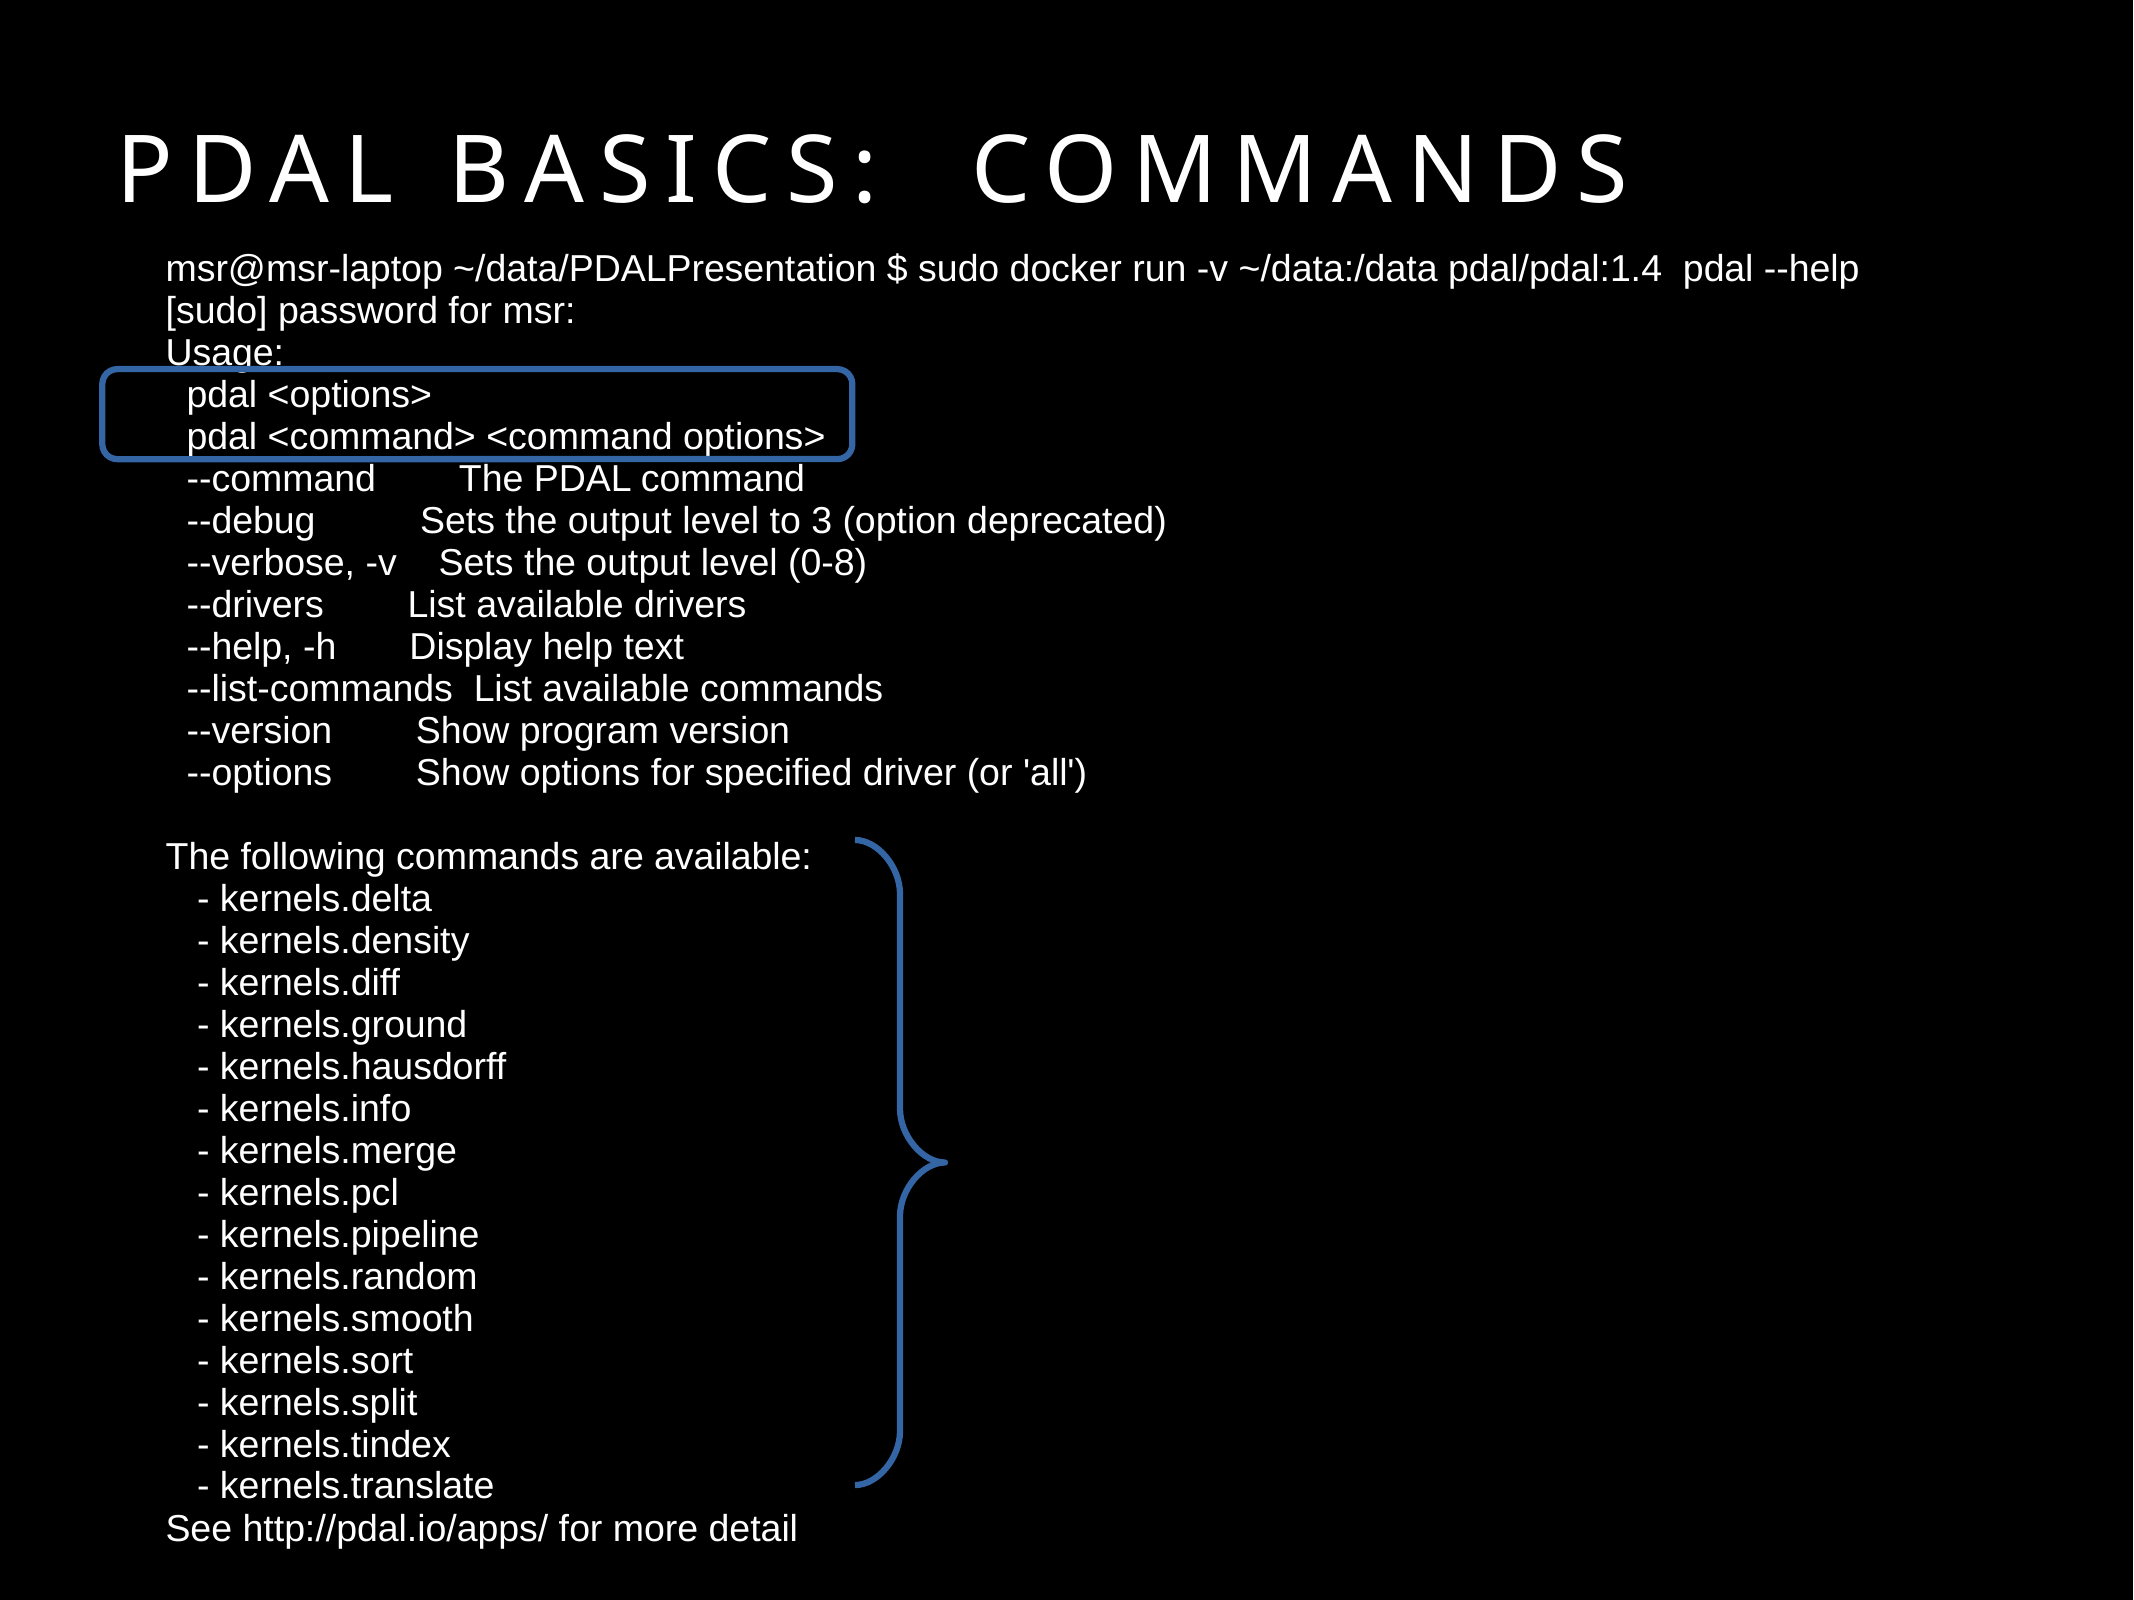

# PDAL Basics: Commands
msr@msr-laptop ~/data/PDALPresentation $ sudo docker run -v ~/data:/data pdal/pdal:1.4 pdal --help
[sudo] password for msr:
Usage:
 pdal <options>
 pdal <command> <command options>
 --command The PDAL command
 --debug Sets the output level to 3 (option deprecated)
 --verbose, -v Sets the output level (0-8)
 --drivers List available drivers
 --help, -h Display help text
 --list-commands List available commands
 --version Show program version
 --options Show options for specified driver (or 'all')
The following commands are available:
 - kernels.delta
 - kernels.density
 - kernels.diff
 - kernels.ground
 - kernels.hausdorff
 - kernels.info
 - kernels.merge
 - kernels.pcl
 - kernels.pipeline
 - kernels.random
 - kernels.smooth
 - kernels.sort
 - kernels.split
 - kernels.tindex
 - kernels.translate
See http://pdal.io/apps/ for more detail